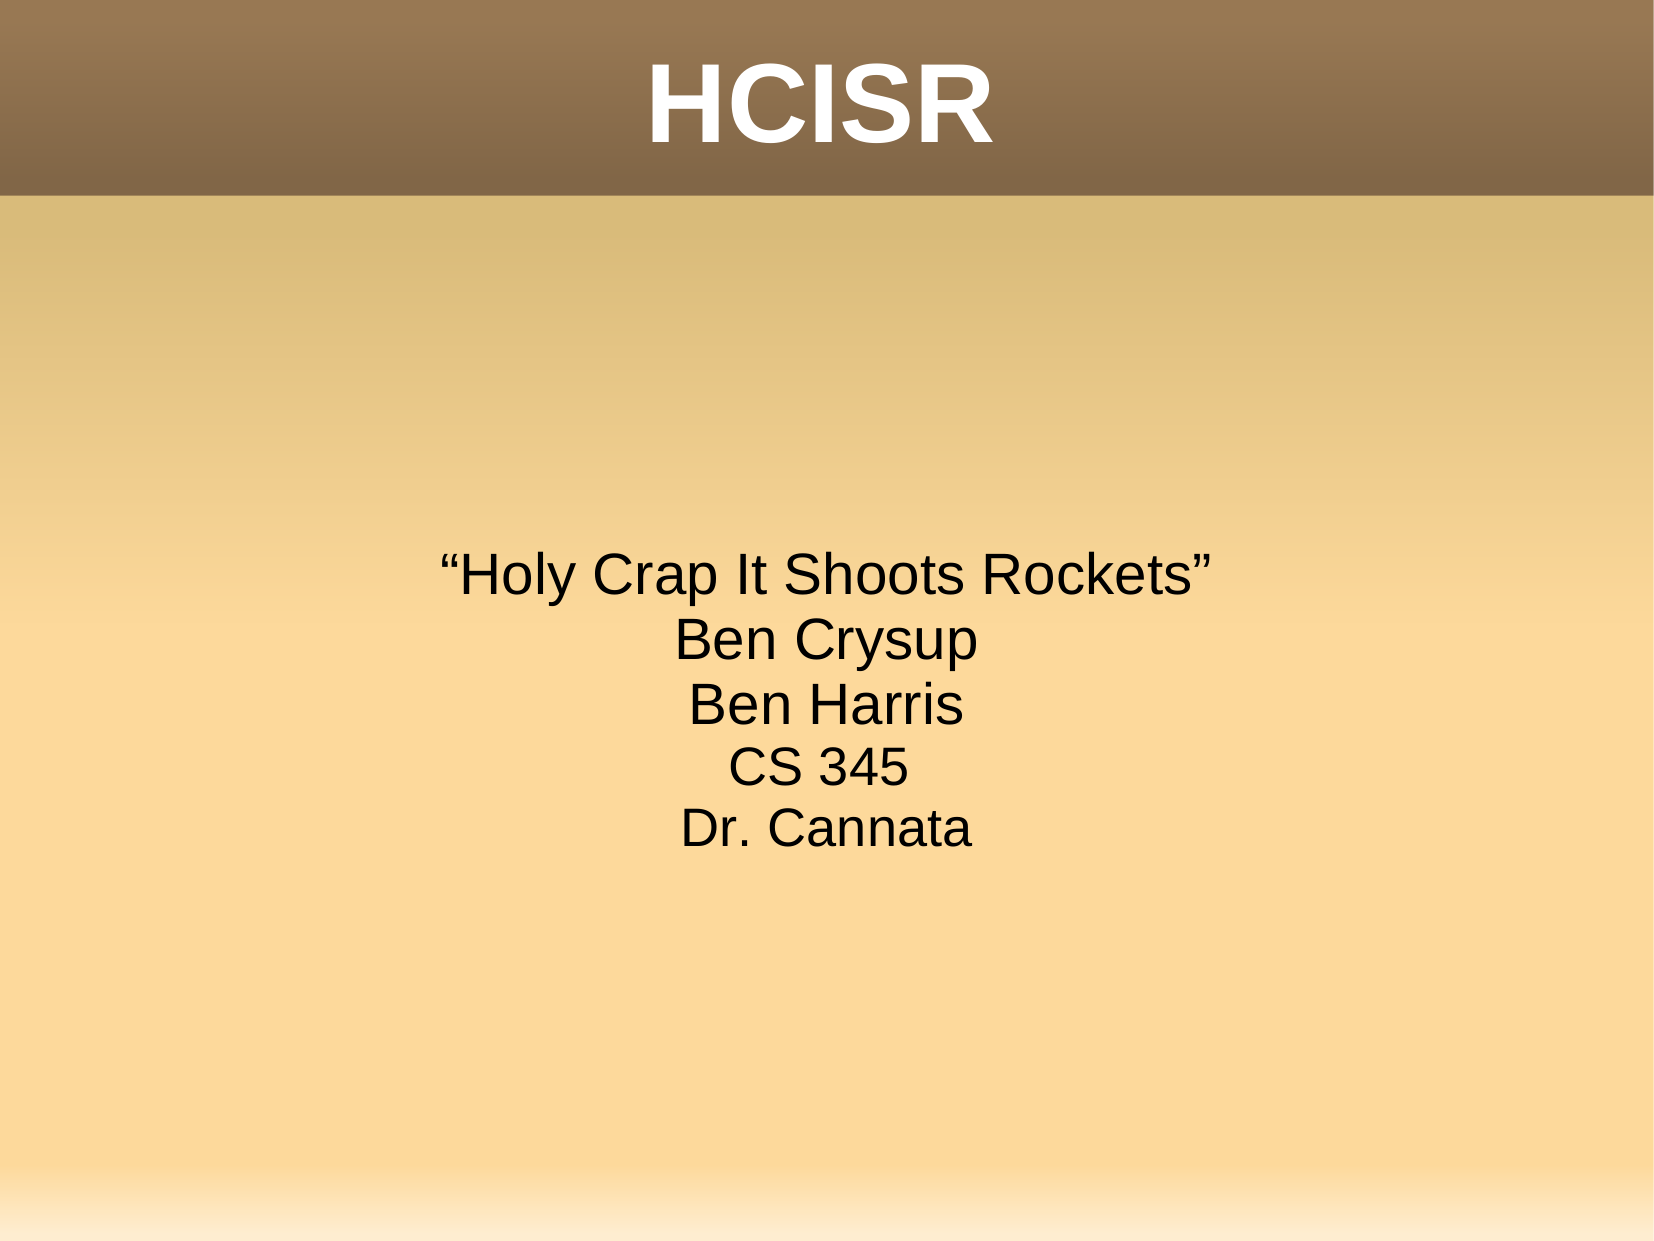

HCISR
# “Holy Crap It Shoots Rockets”
Ben Crysup
Ben Harris
CS 345
Dr. Cannata